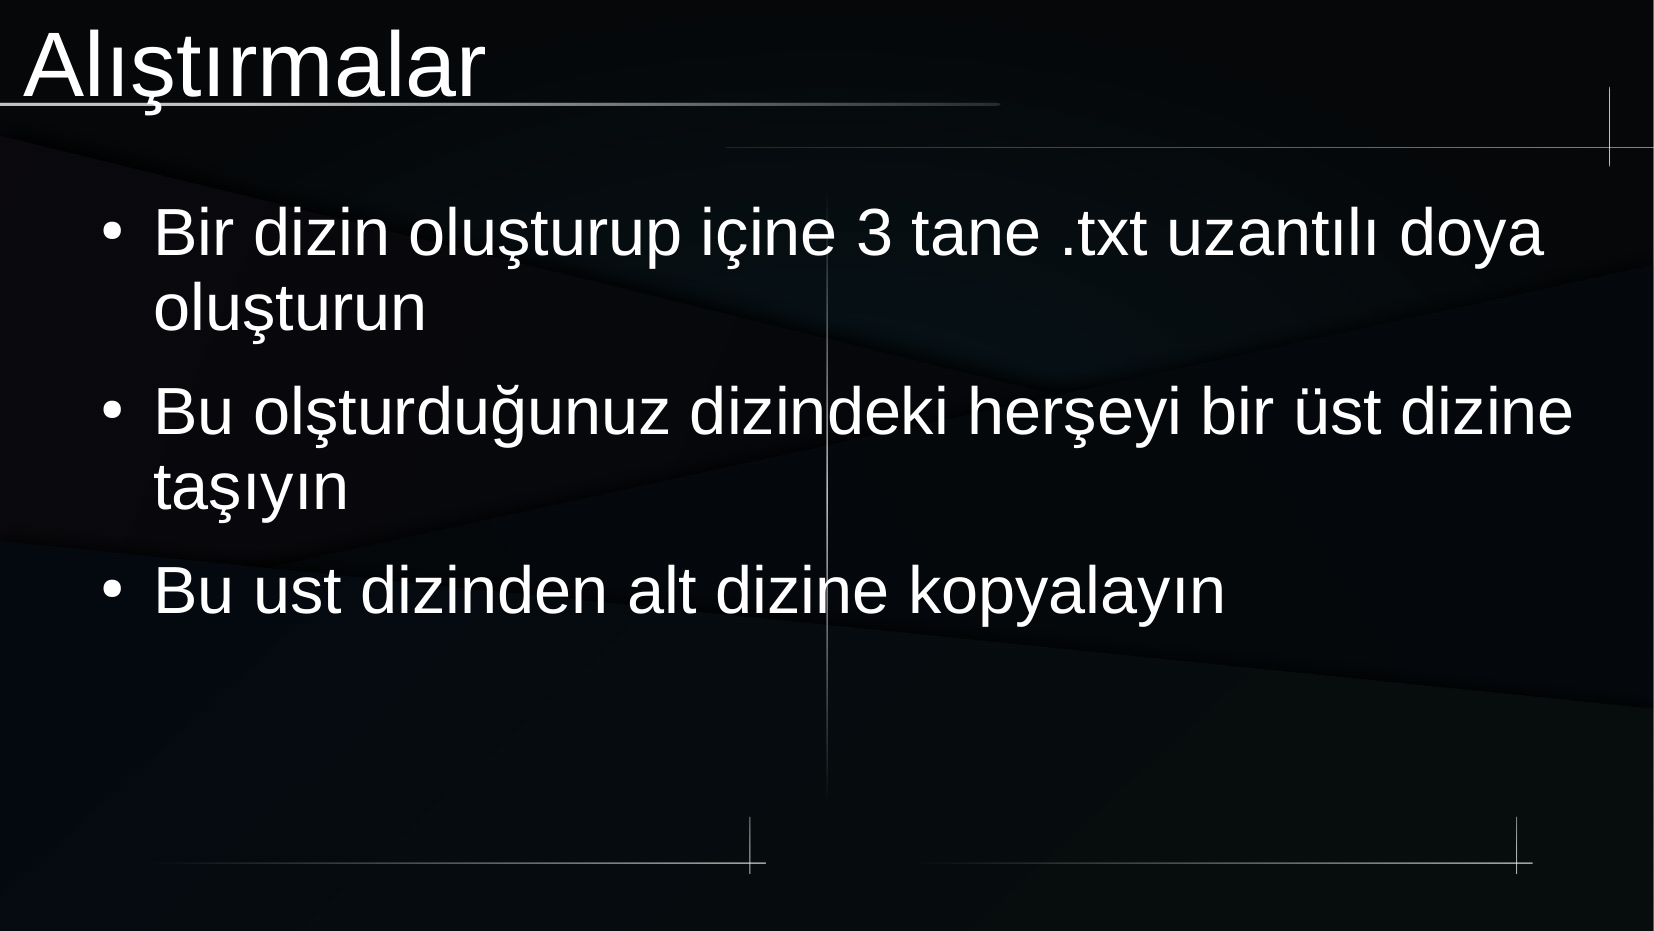

# Alıştırmalar
Bir dizin oluşturup içine 3 tane .txt uzantılı doya oluşturun
Bu olşturduğunuz dizindeki herşeyi bir üst dizine taşıyın
Bu ust dizinden alt dizine kopyalayın